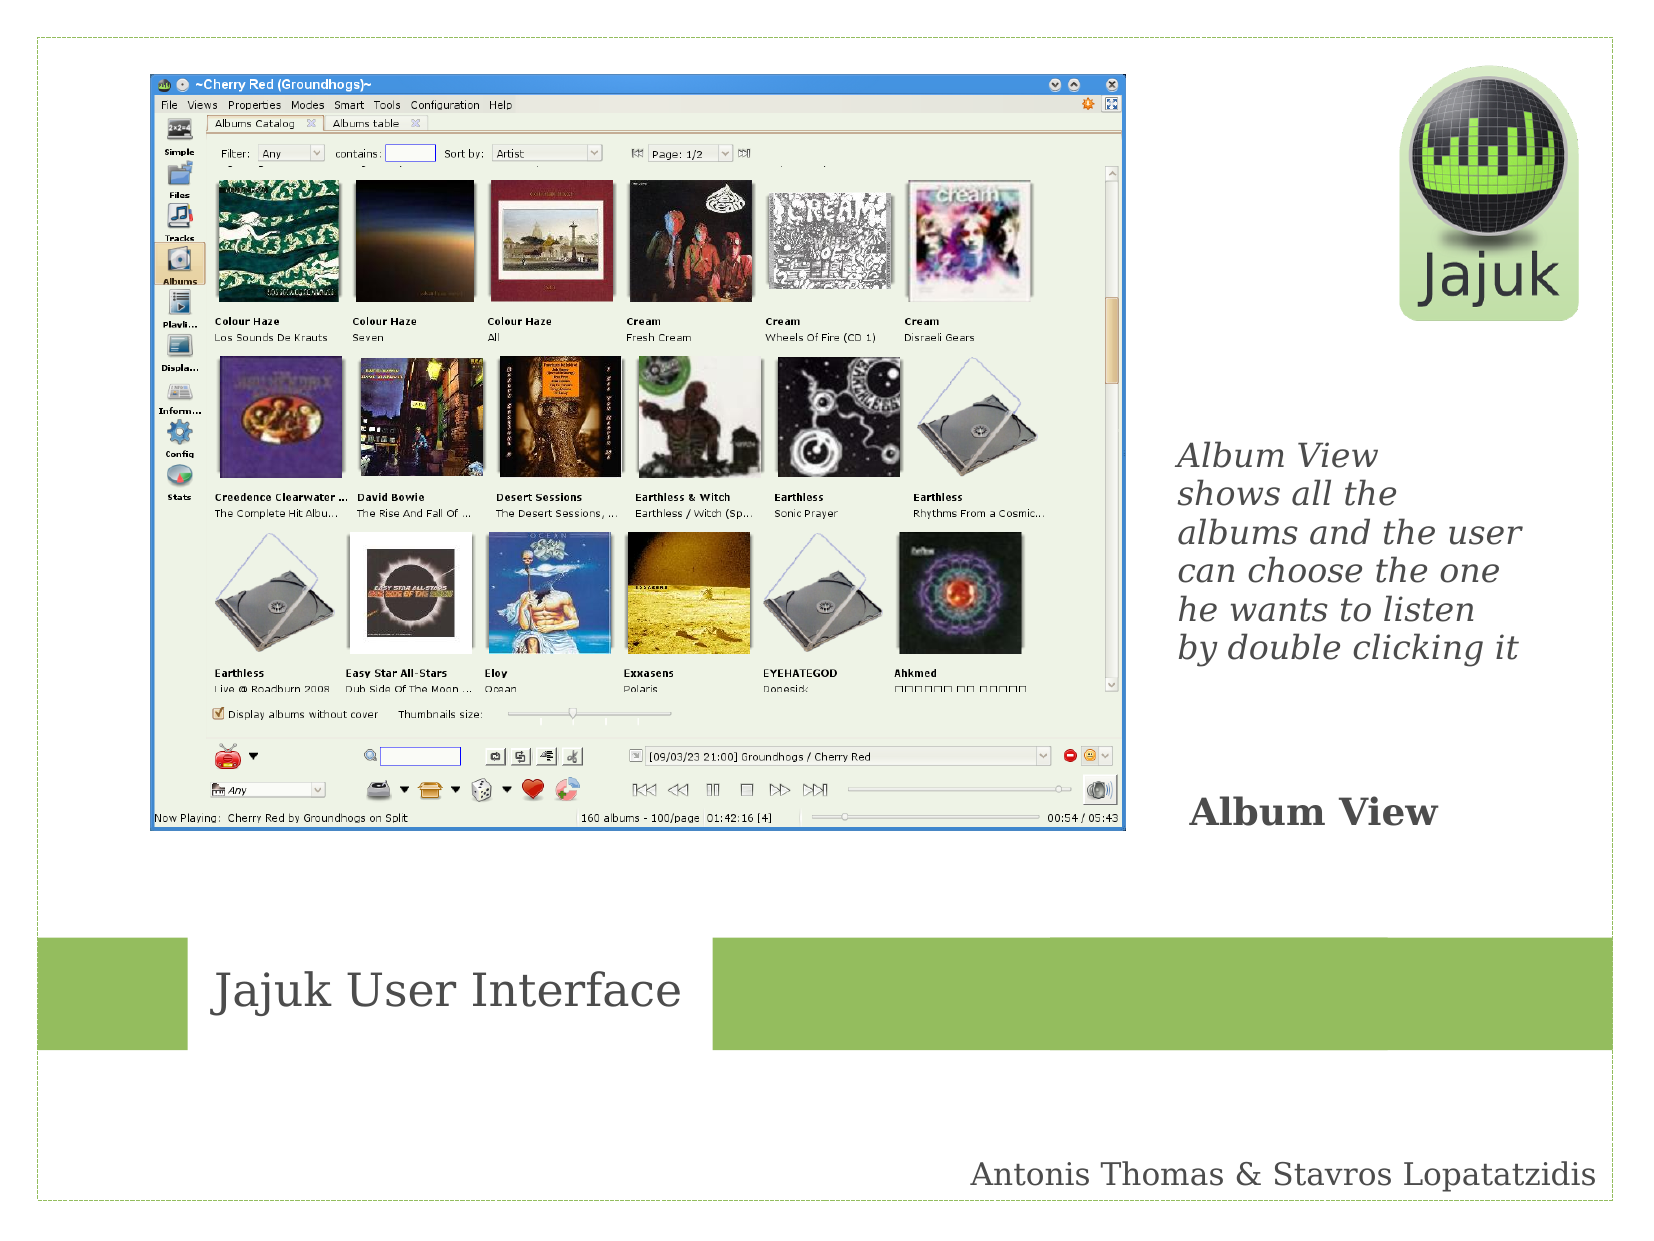

Album View
shows all the albums and the user can choose the one he wants to listen by double clicking it
Album View
Jajuk User Interface
Antonis Thomas & Stavros Lopatatzidis